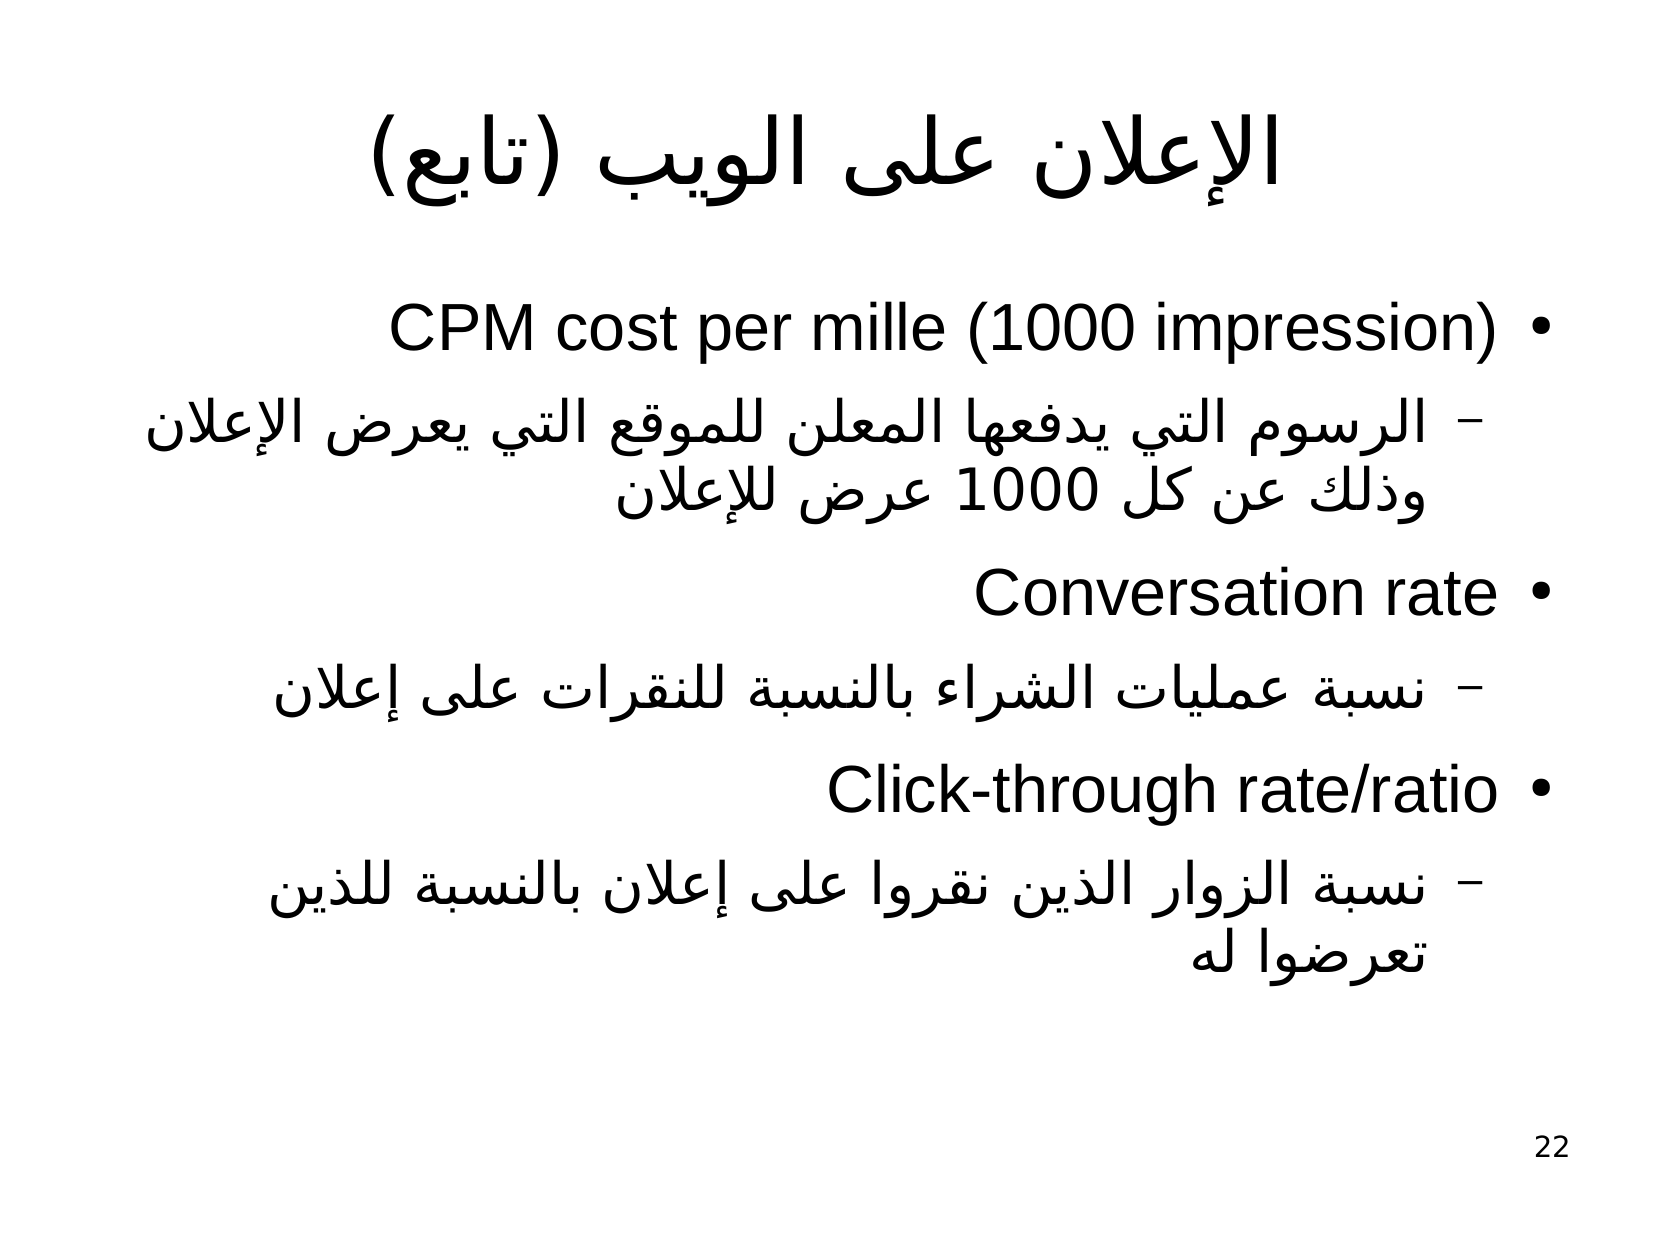

# الإعلان على الويب (تابع)
CPM cost per mille (1000 impression)
الرسوم التي يدفعها المعلن للموقع التي يعرض الإعلان وذلك عن كل 1000 عرض للإعلان
Conversation rate
نسبة عمليات الشراء بالنسبة للنقرات على إعلان
Click-through rate/ratio
نسبة الزوار الذين نقروا على إعلان بالنسبة للذين تعرضوا له
22